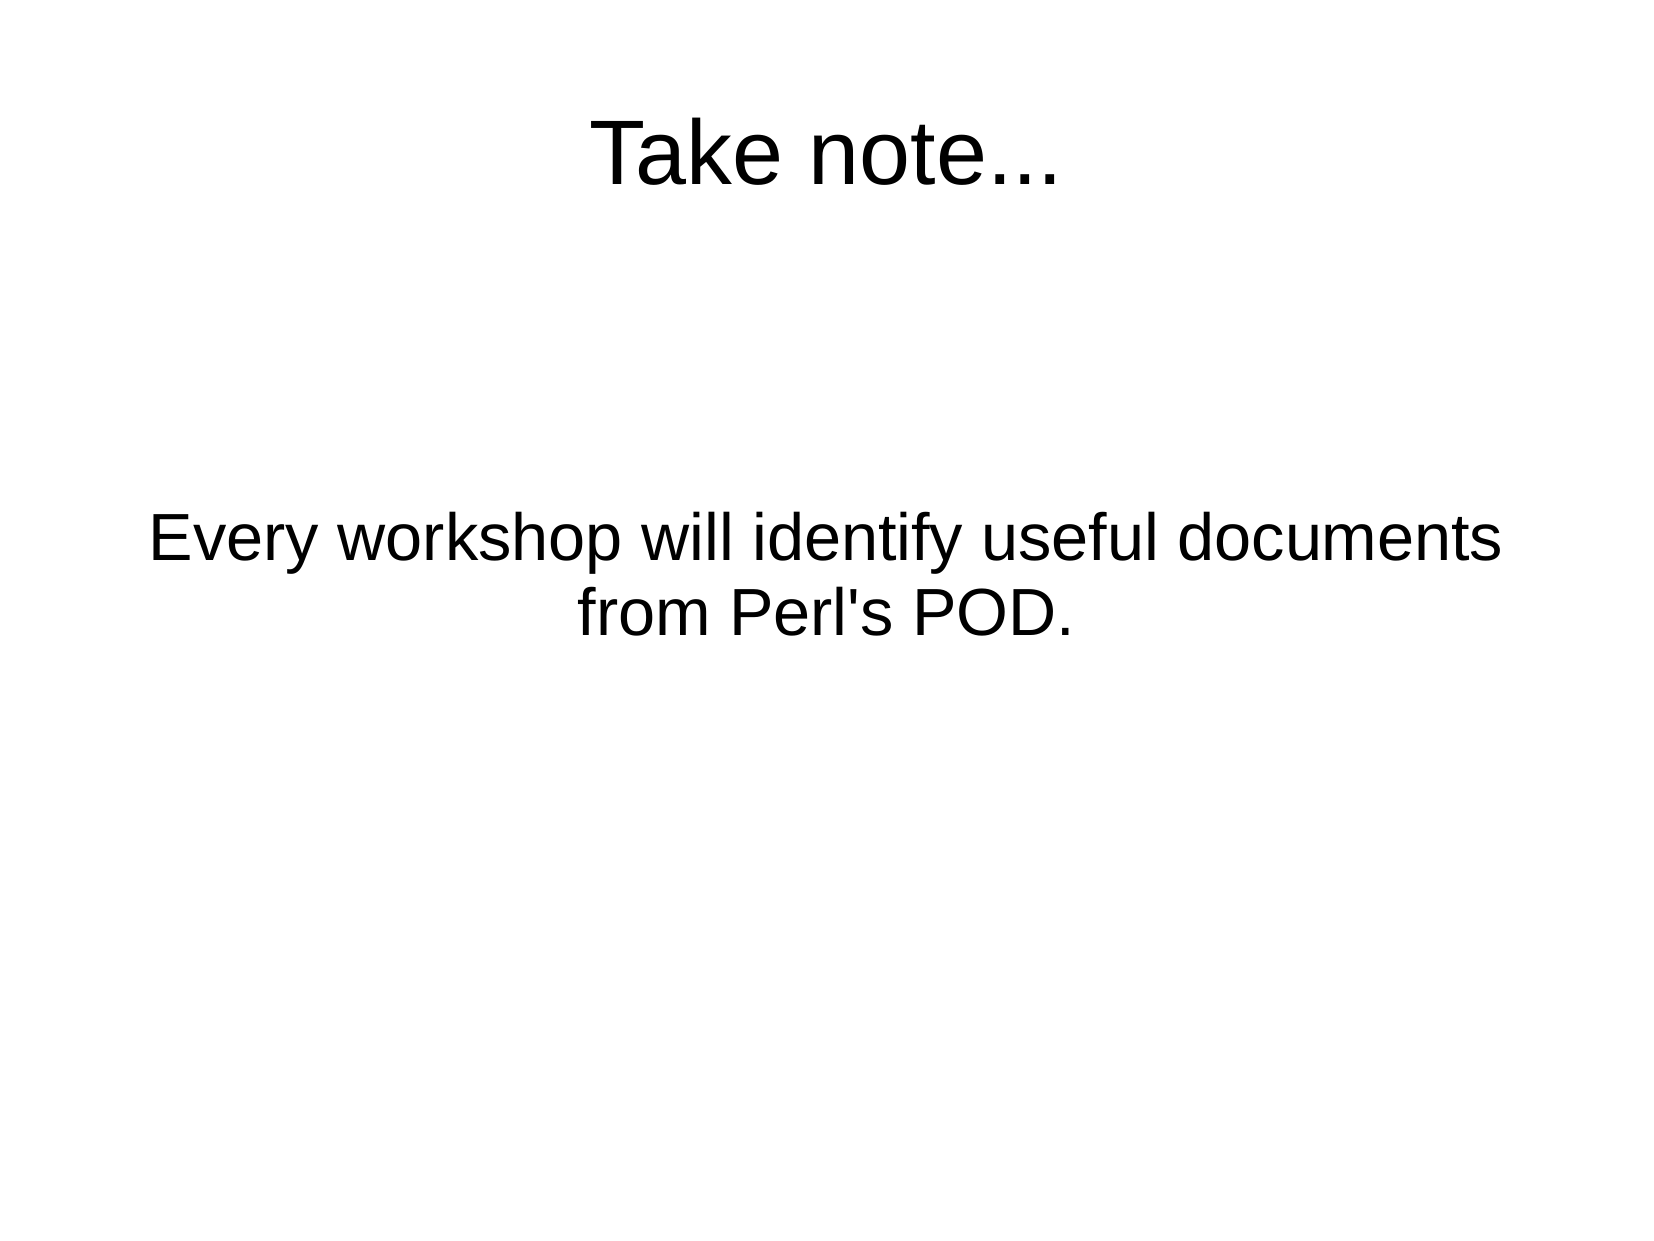

# Take note...
Every workshop will identify useful documents from Perl's POD.